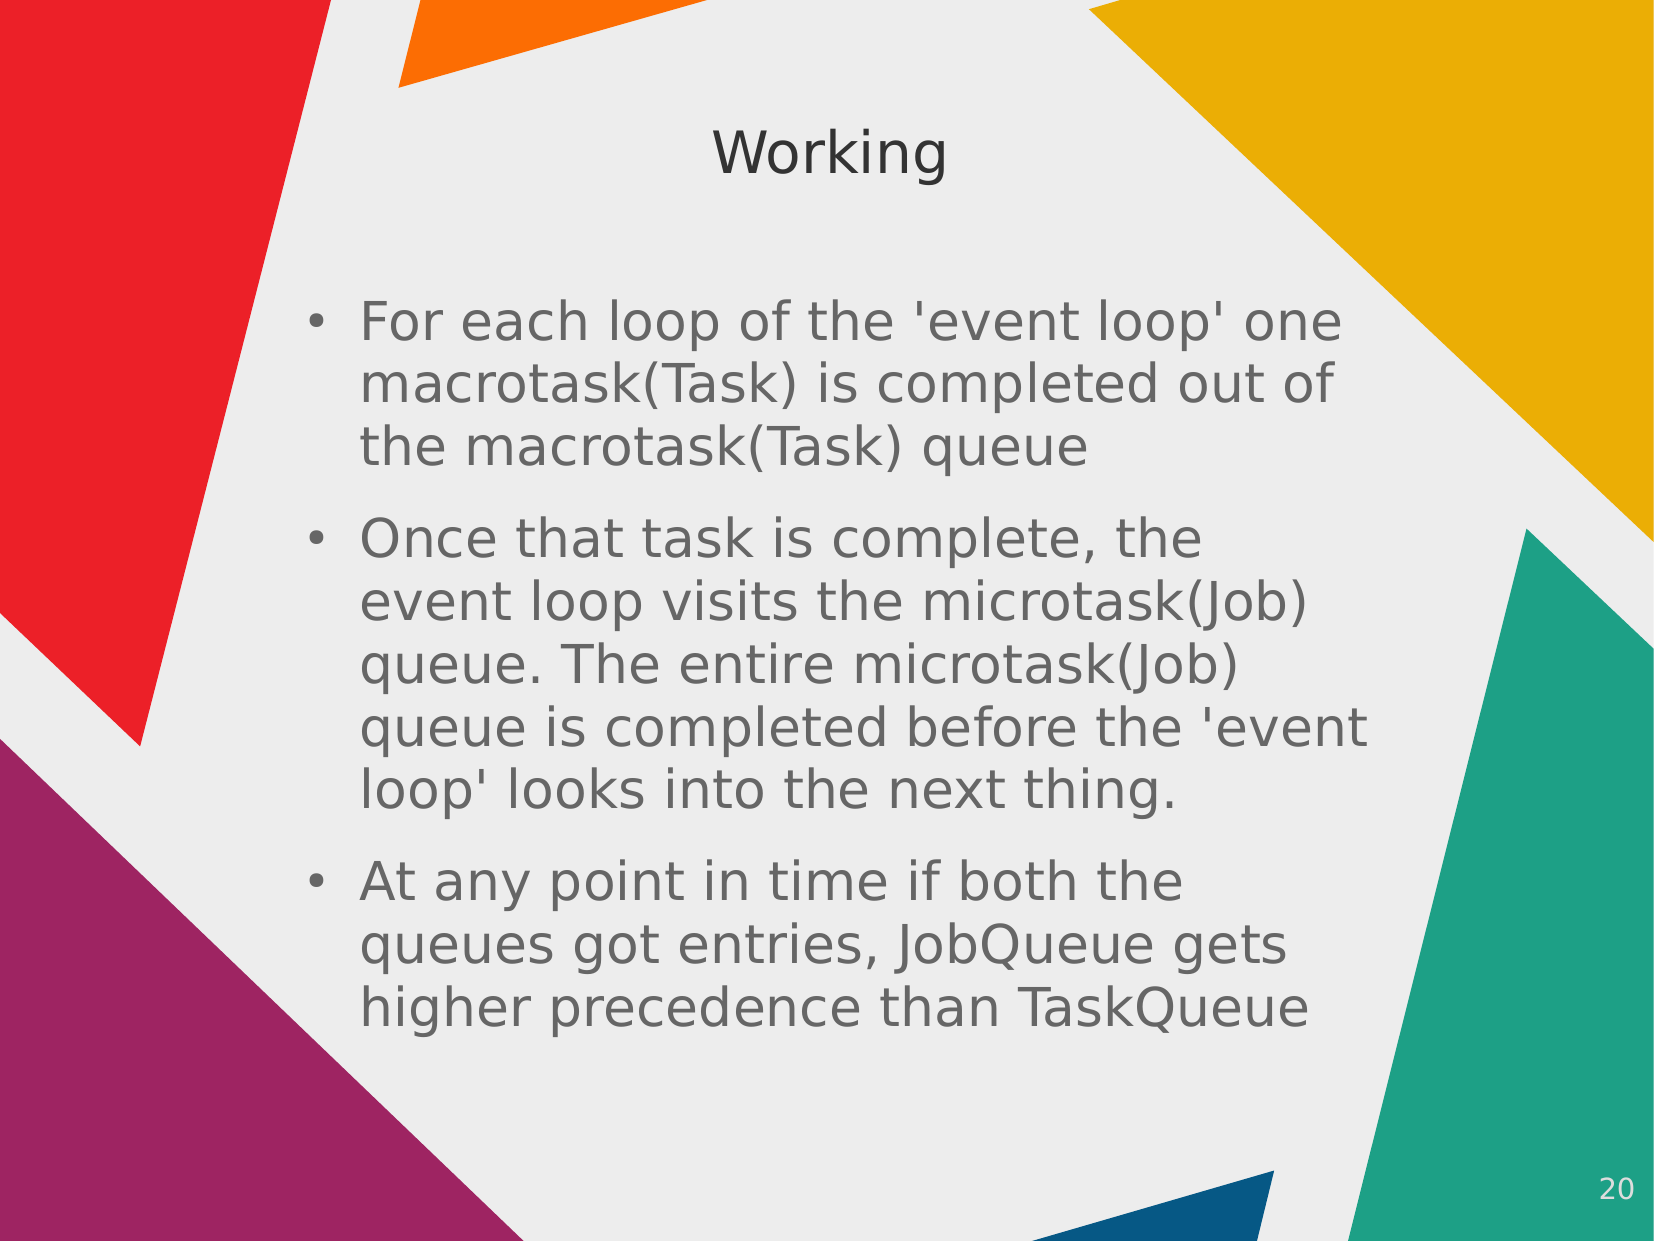

# Working
For each loop of the 'event loop' one macrotask(Task) is completed out of the macrotask(Task) queue
Once that task is complete, the event loop visits the microtask(Job) queue. The entire microtask(Job) queue is completed before the 'event loop' looks into the next thing.
At any point in time if both the queues got entries, JobQueue gets higher precedence than TaskQueue
20